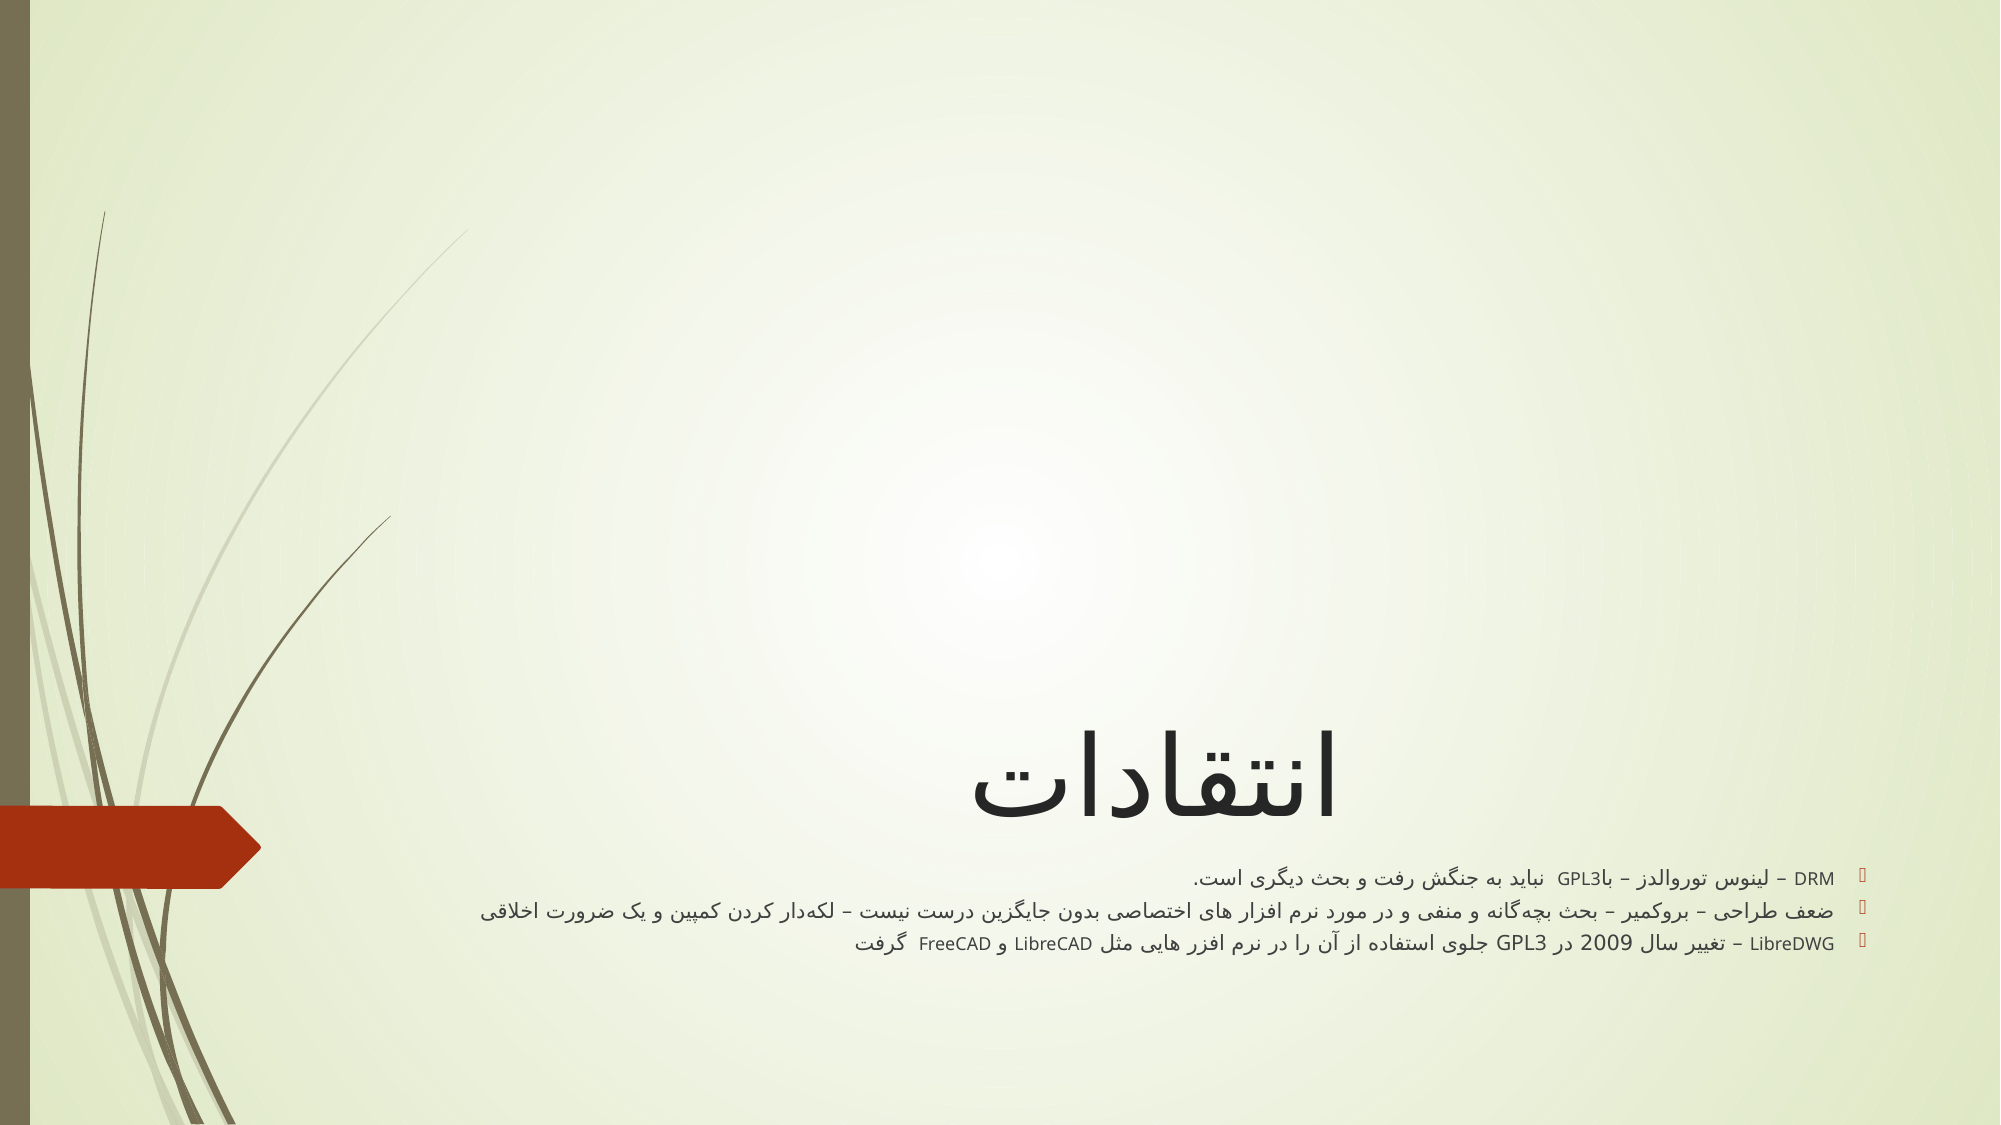

# انتقادات
 DRM – لینوس توروالدز – باGPL3 نباید به جنگش رفت و بحث دیگری است.
 ضعف طراحی – بروکمیر – بحث بچه‌گانه و منفی و در مورد نرم افزار های اختصاصی بدون جایگزین درست نیست – لکه‌دار کردن کمپین و یک ضرورت اخلاقی
 LibreDWG – تغییر سال 2009 در GPL3 جلوی استفاده از آن را در نرم افزر هایی مثل LibreCAD و FreeCAD گرفت